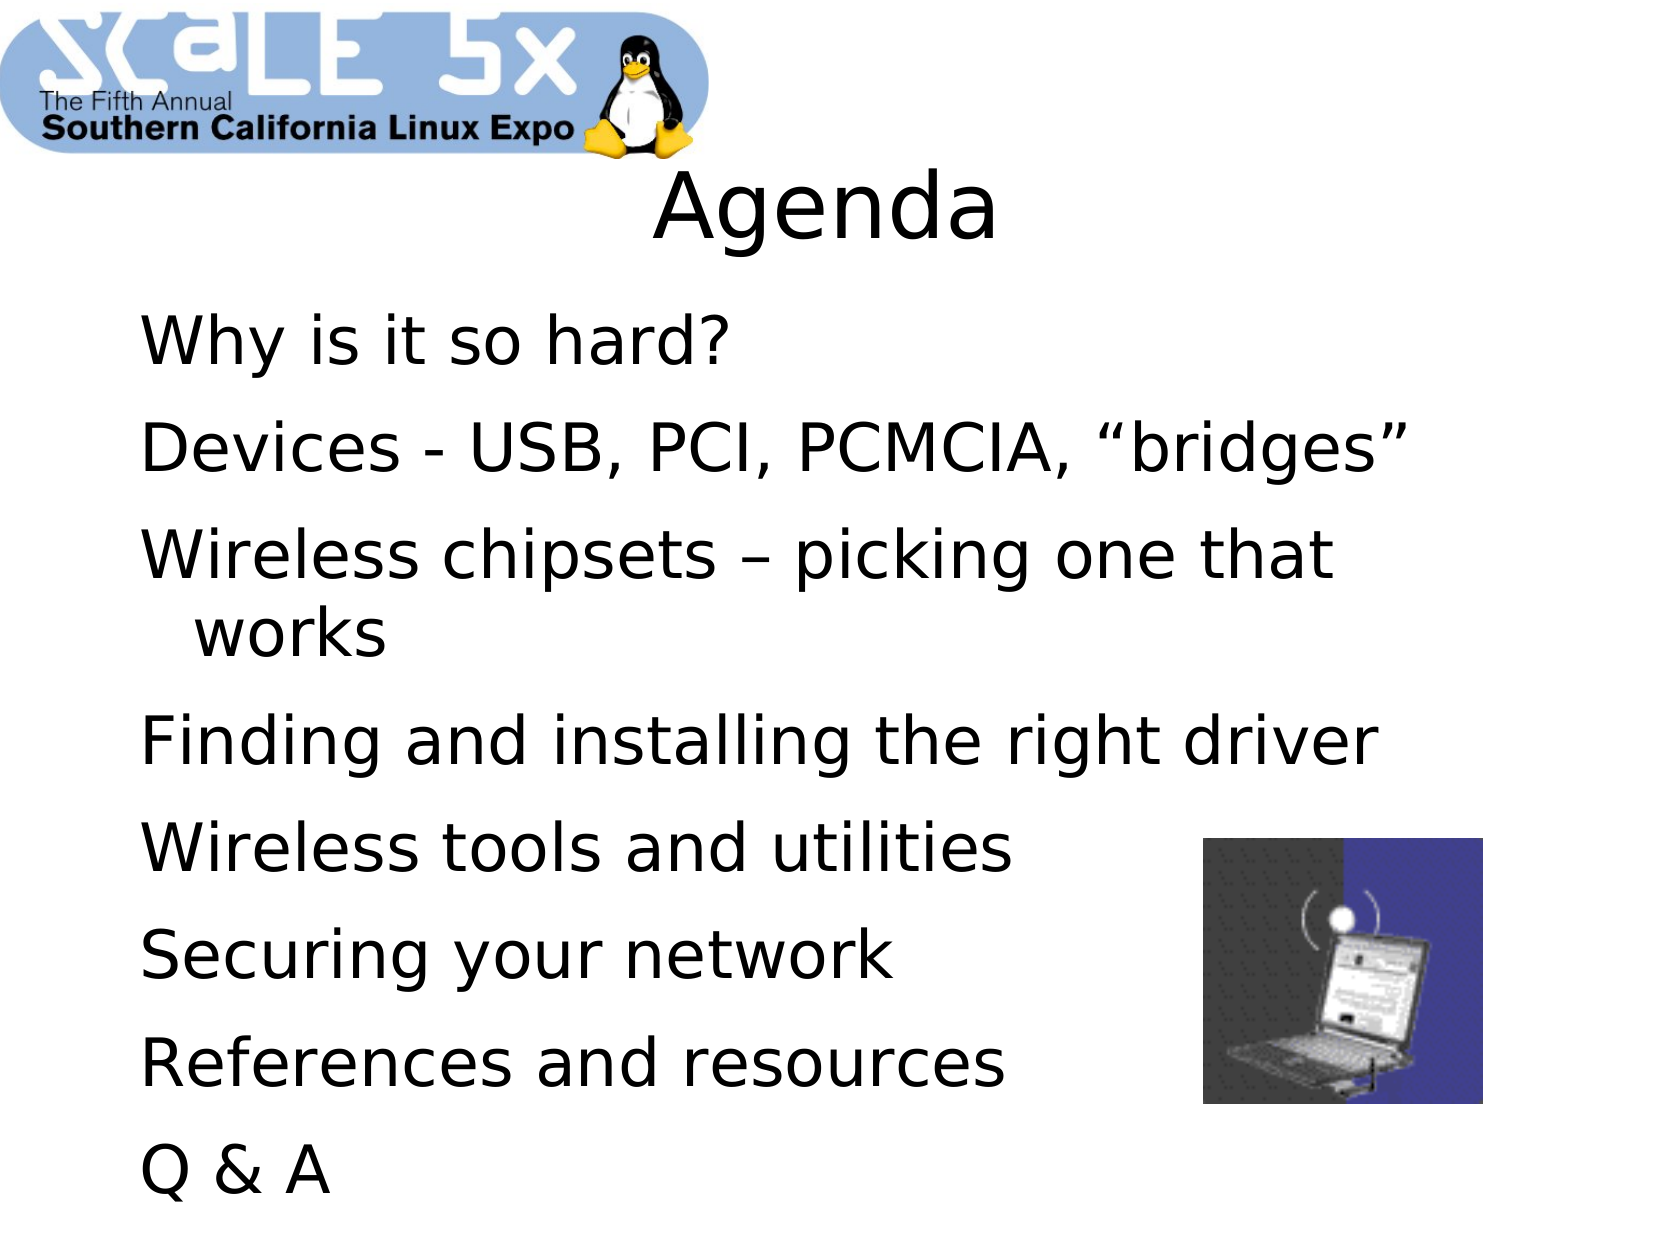

# Agenda
Why is it so hard?
Devices - USB, PCI, PCMCIA, “bridges”
Wireless chipsets – picking one that works
Finding and installing the right driver
Wireless tools and utilities
Securing your network
References and resources
Q & A